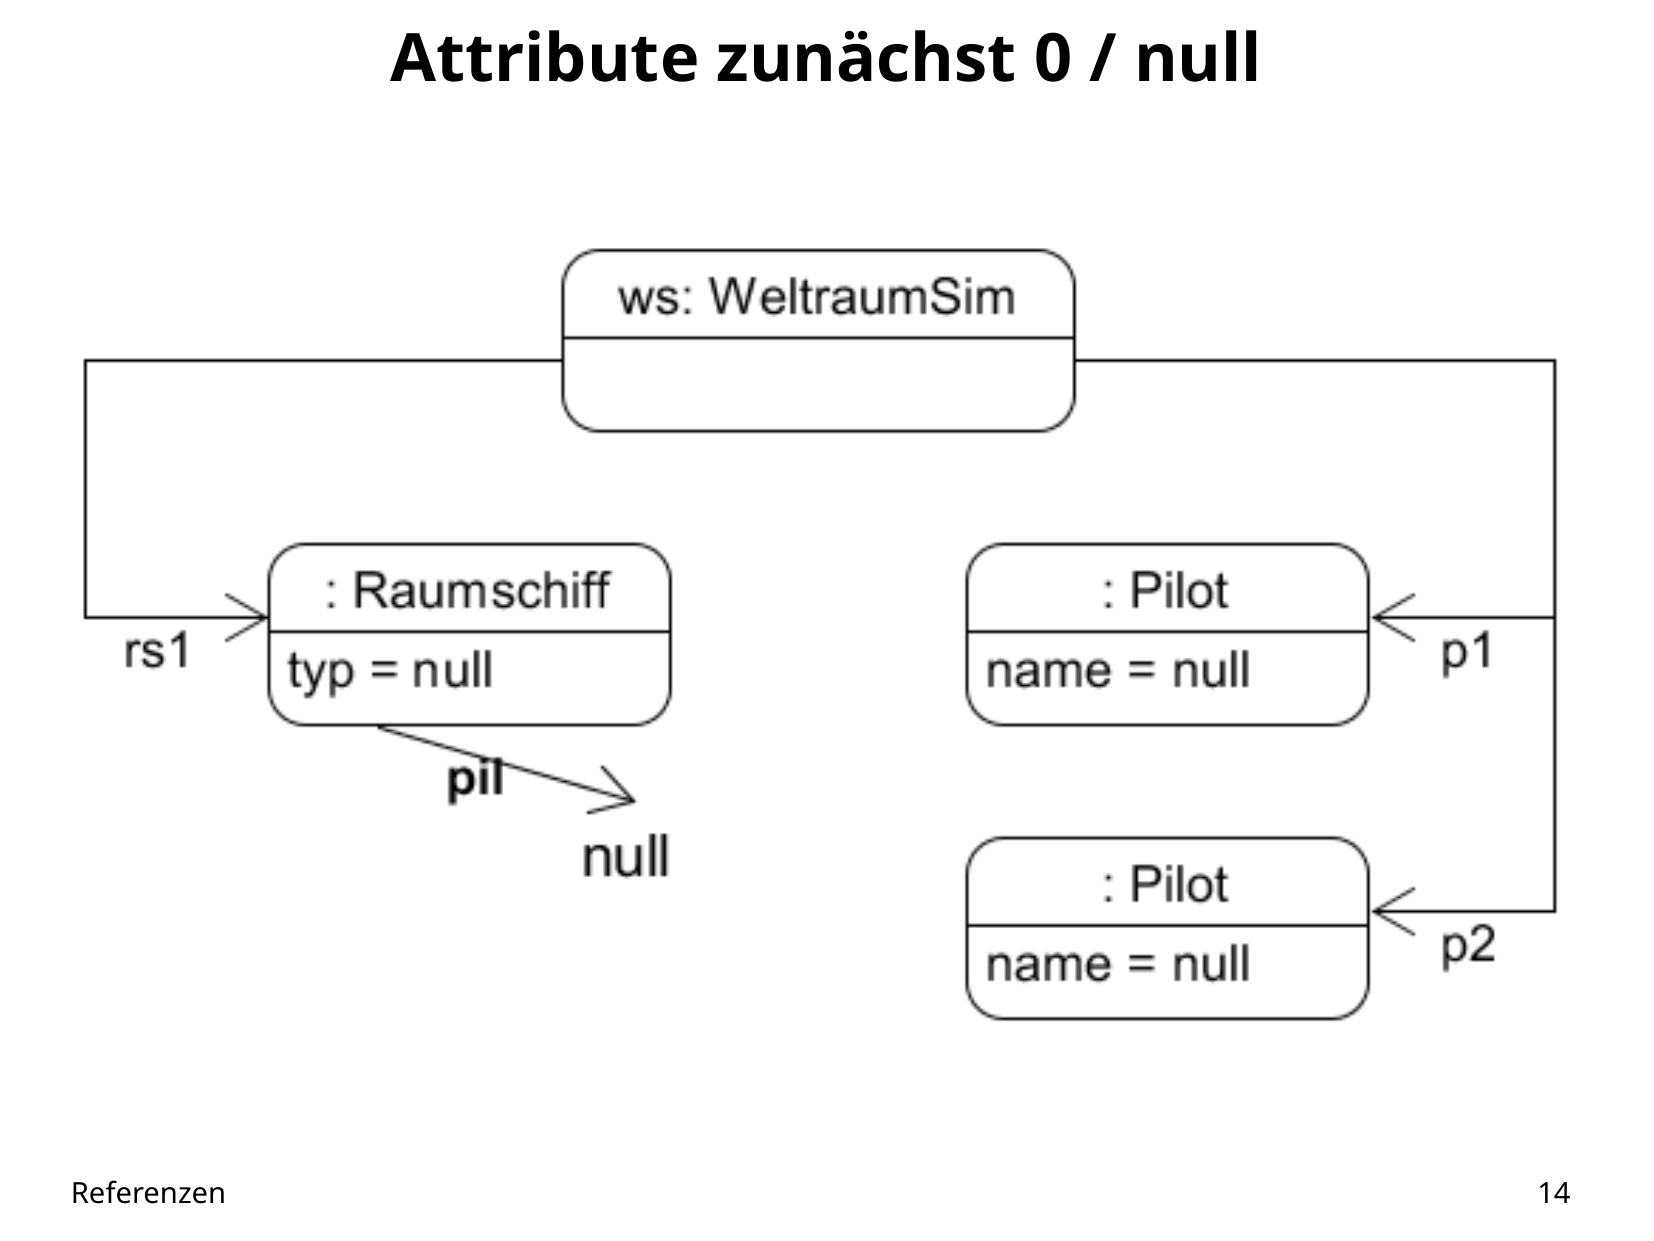

# Attribute zunächst 0 / null
Referenzen
14